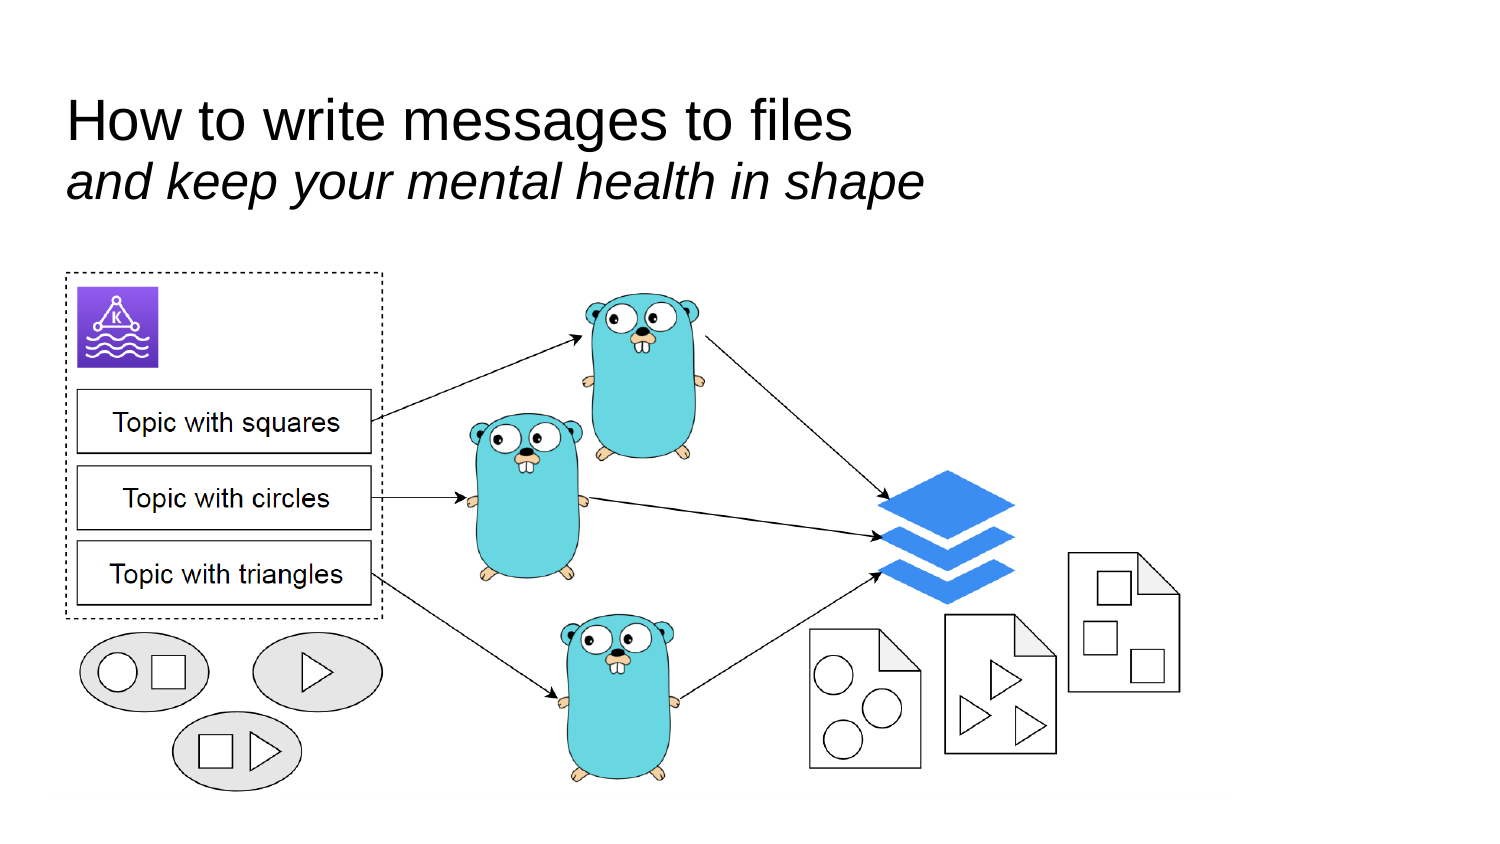

# How to write messages to files and keep your mental health in shape